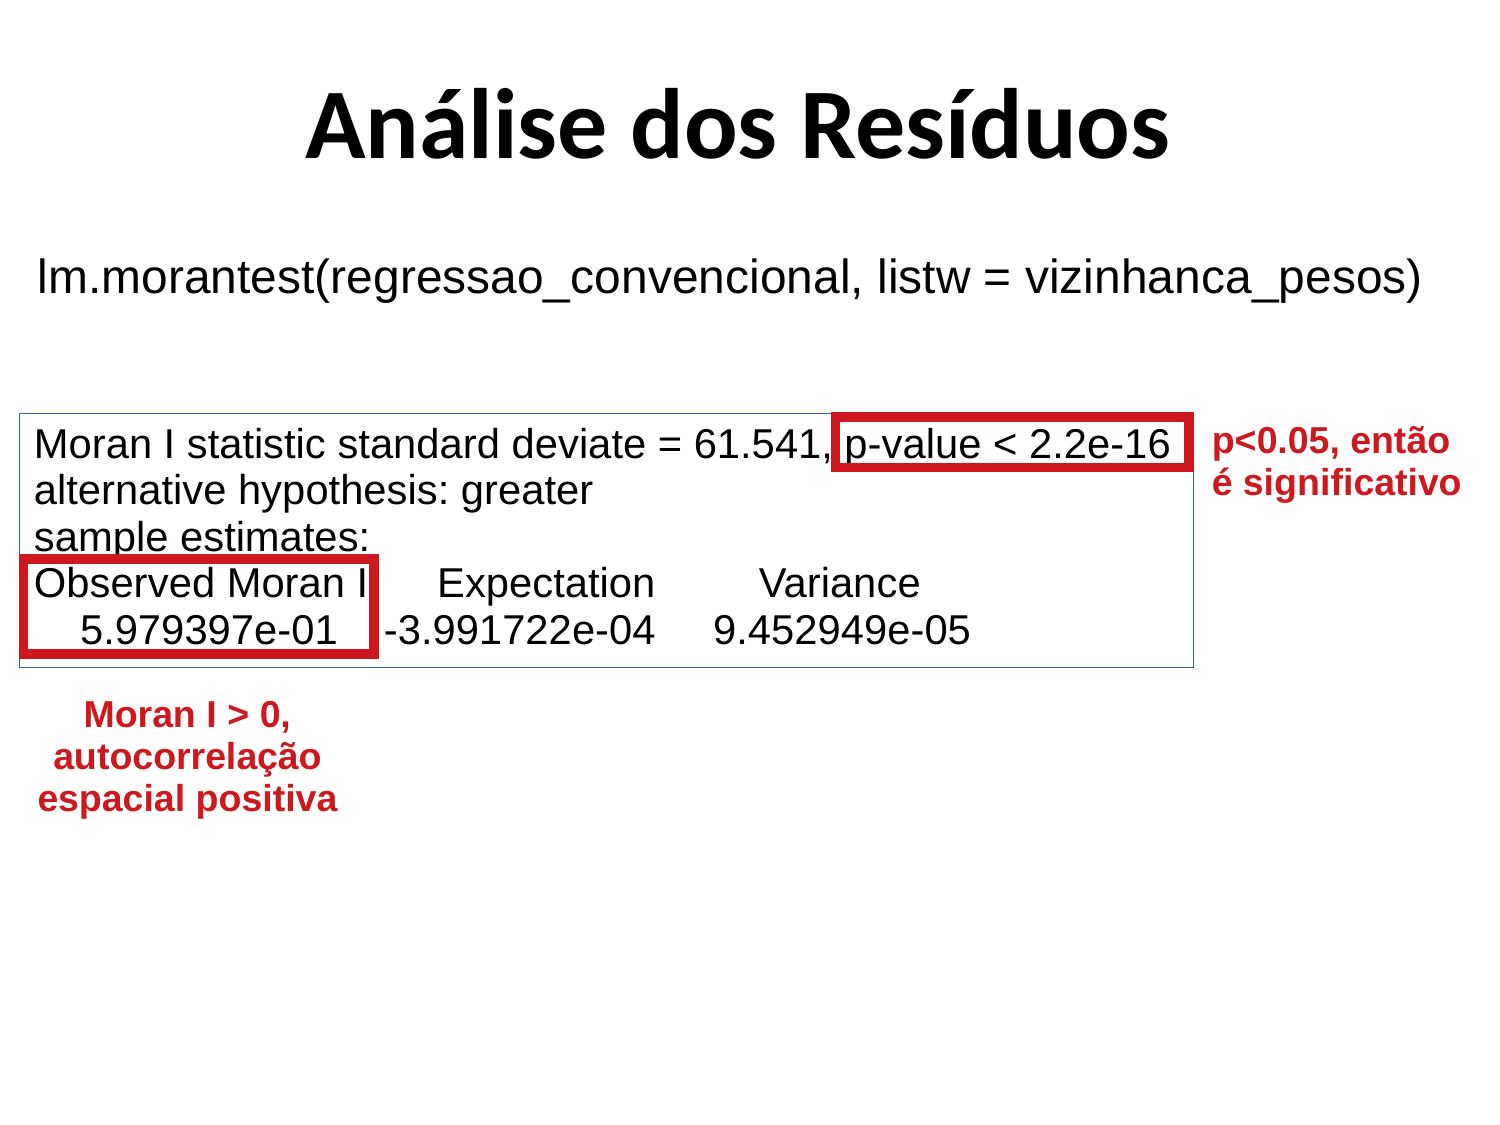

Análise dos Resíduos
# lm.morantest(regressao_convencional, listw = vizinhanca_pesos)
p<0.05, então é significativo
Moran I statistic standard deviate = 61.541, p-value < 2.2e-16
alternative hypothesis: greater
sample estimates:
Observed Moran I Expectation Variance
 5.979397e-01 -3.991722e-04 9.452949e-05
Moran I > 0, autocorrelação espacial positiva